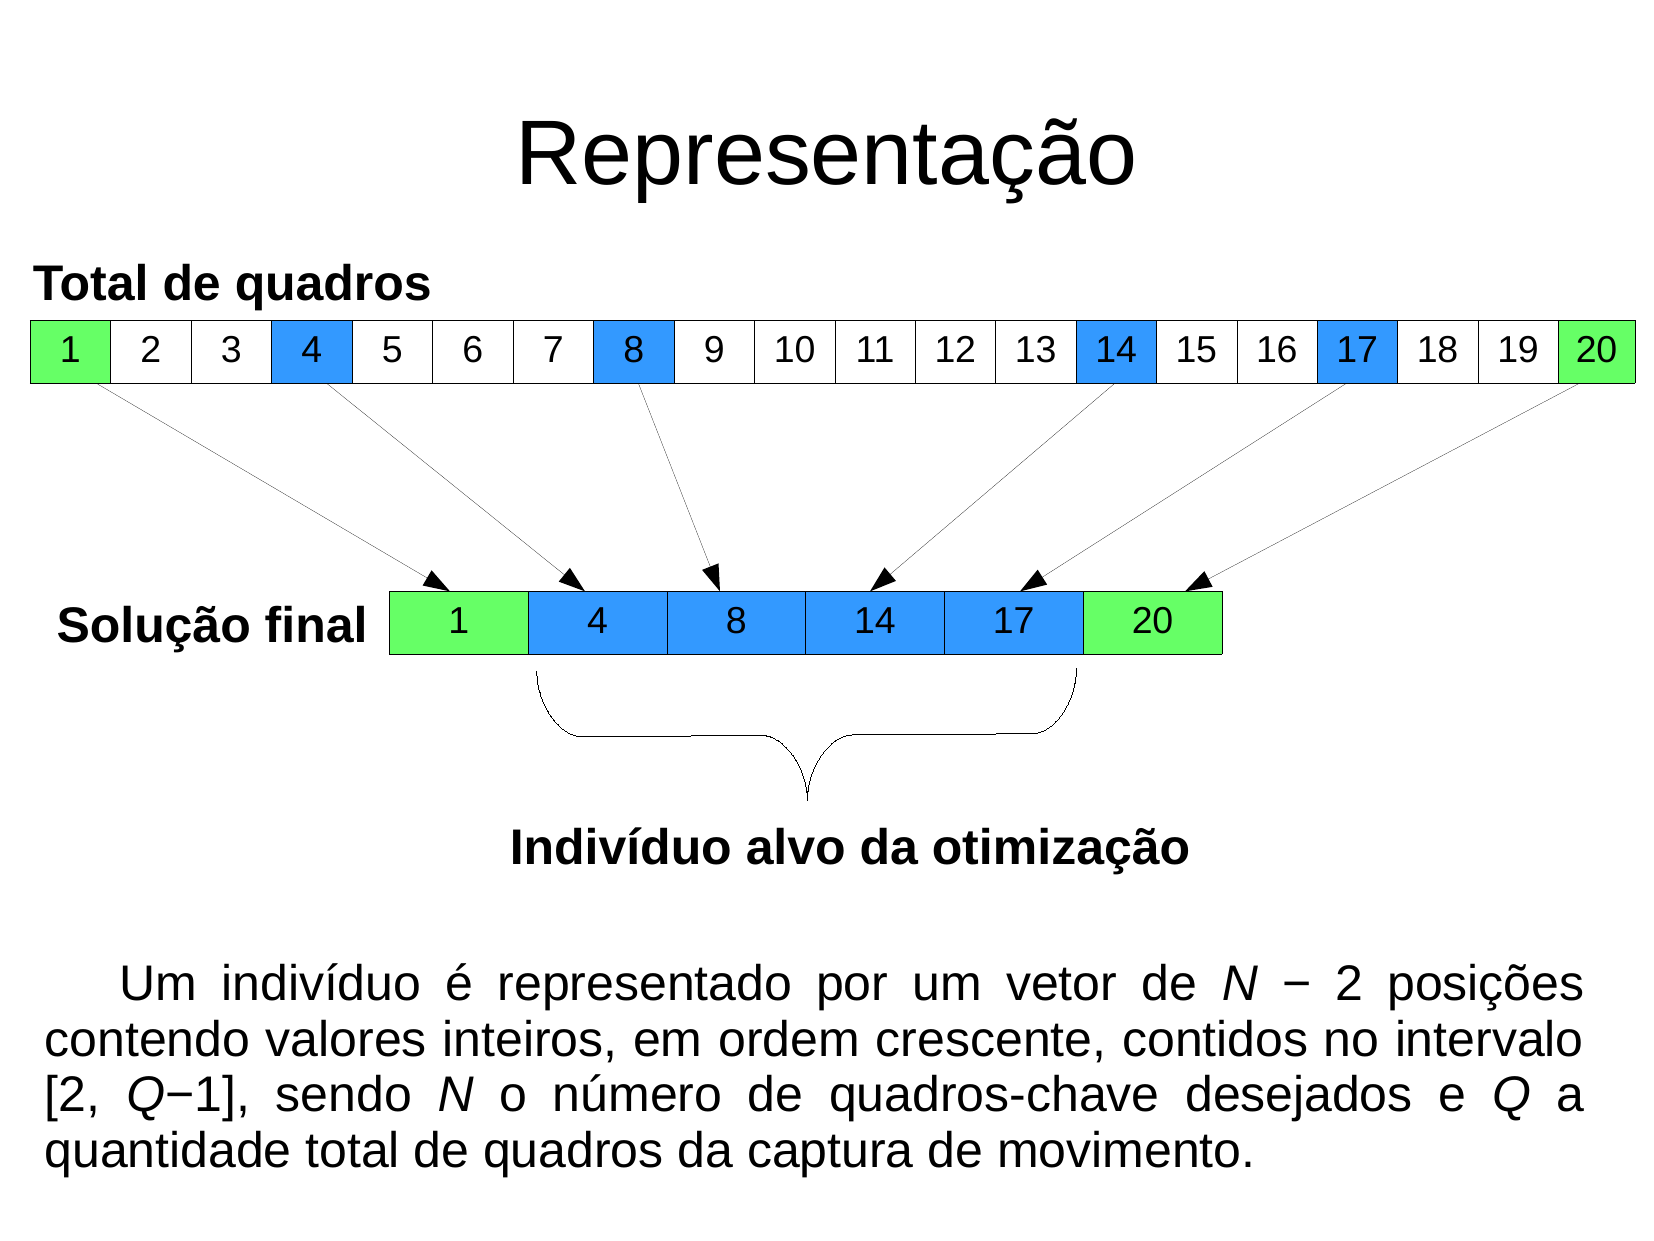

# Representação
Total de quadros
| 1 | 2 | 3 | 4 | 5 | 6 | 7 | 8 | 9 | 10 | 11 | 12 | 13 | 14 | 15 | 16 | 17 | 18 | 19 | 20 |
| --- | --- | --- | --- | --- | --- | --- | --- | --- | --- | --- | --- | --- | --- | --- | --- | --- | --- | --- | --- |
Solução final
| 1 | 4 | 8 | 14 | 17 | 20 |
| --- | --- | --- | --- | --- | --- |
Indivíduo alvo da otimização
	Um indivíduo é representado por um vetor de N − 2 posições contendo valores inteiros, em ordem crescente, contidos no intervalo [2, Q−1], sendo N o número de quadros-chave desejados e Q a quantidade total de quadros da captura de movimento.